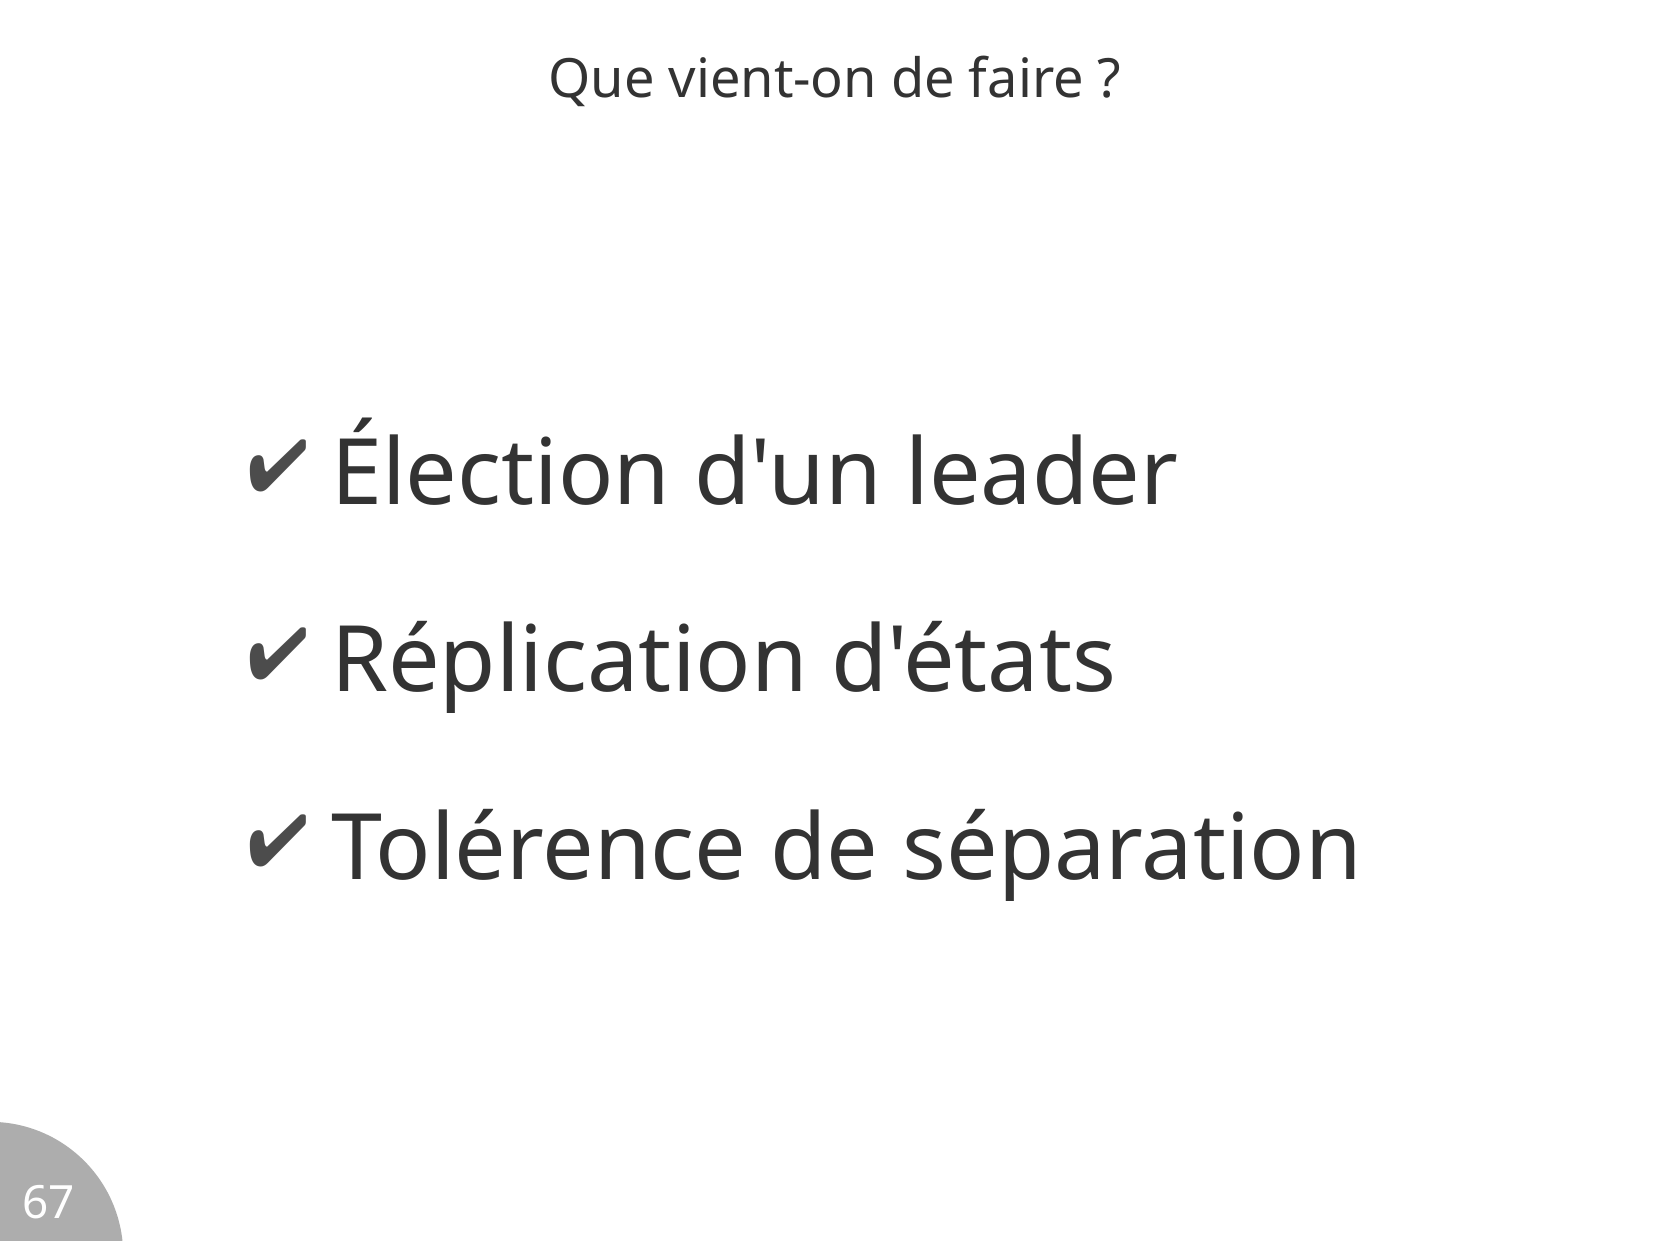

Que vient-on de faire ?
# Élection d'un leader
Réplication d'états
Tolérence de séparation
67